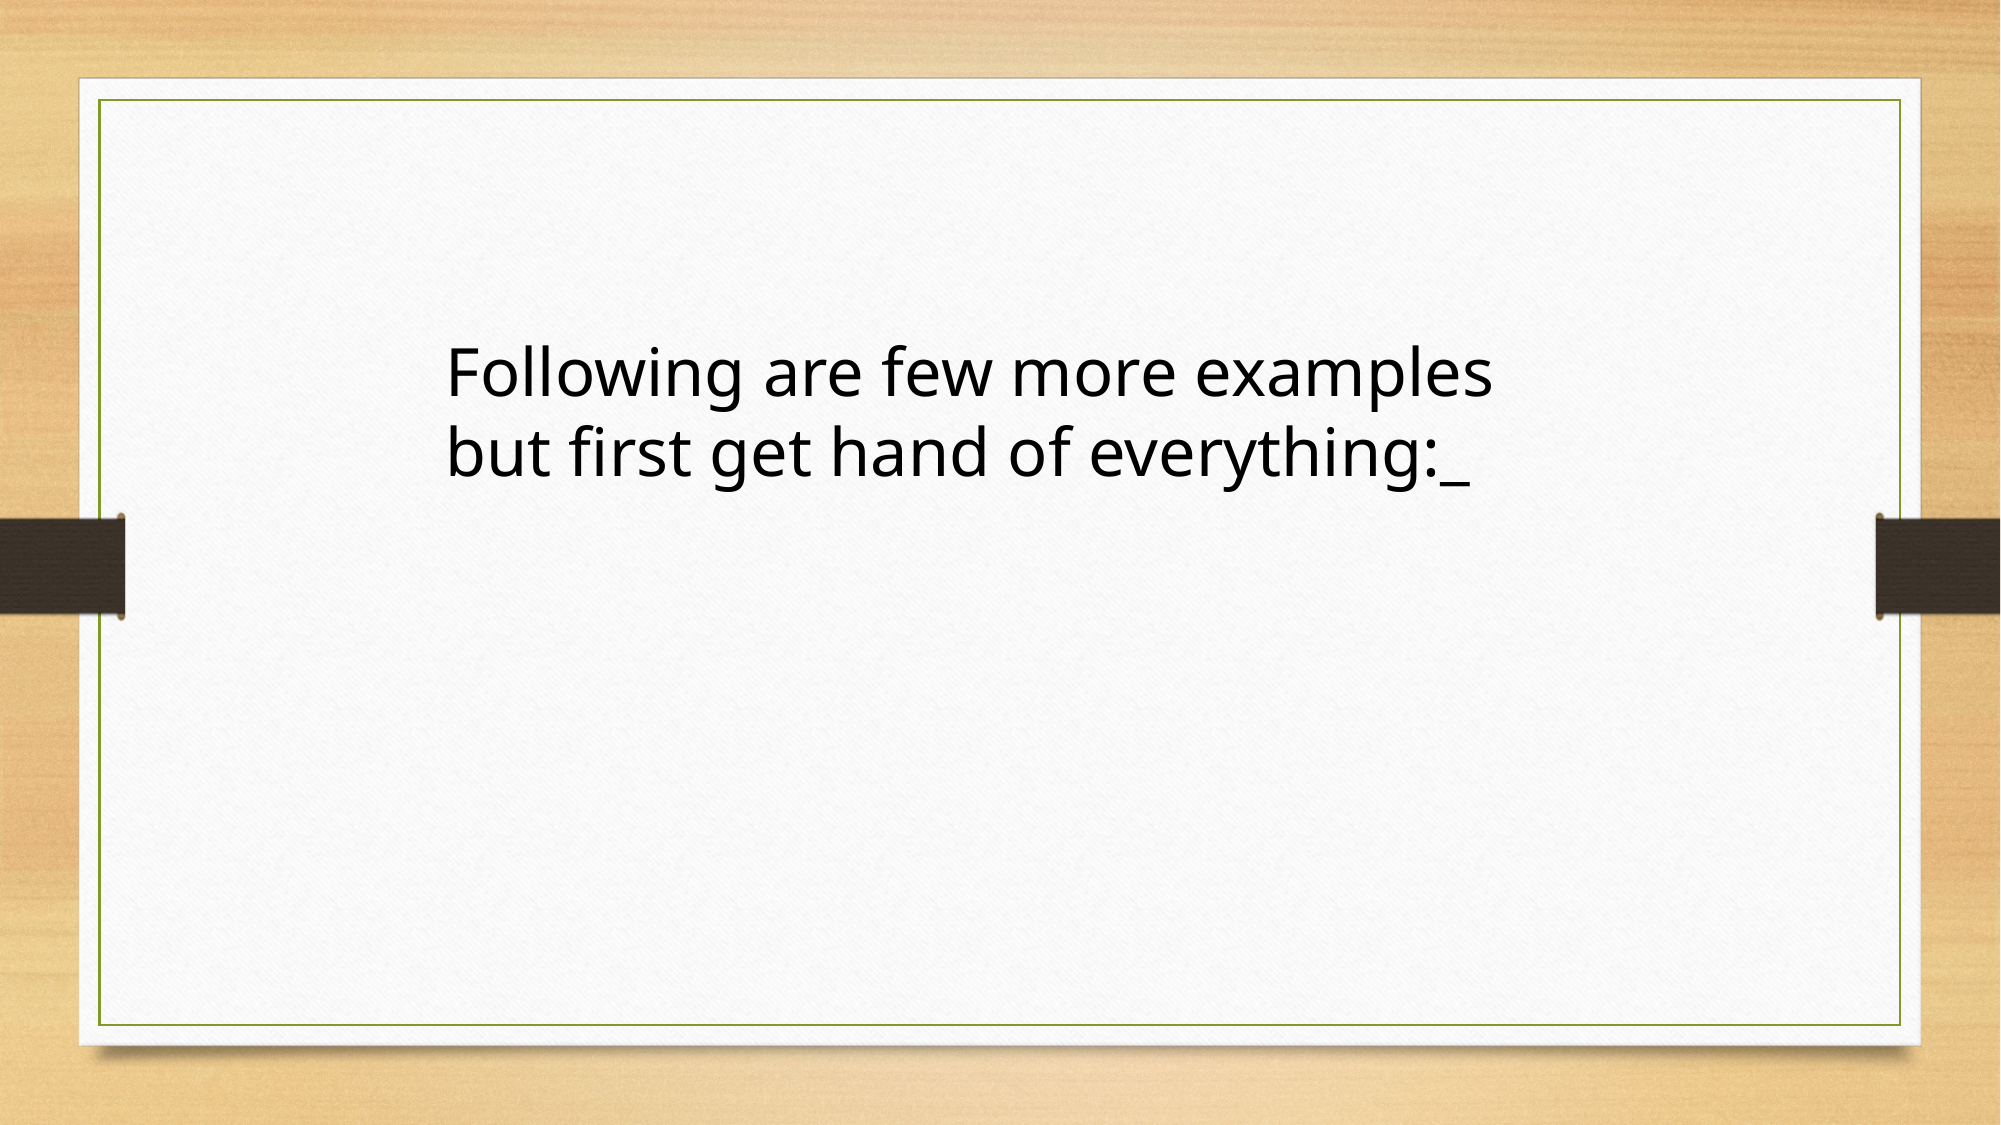

Following are few more examples but first get hand of everything:_